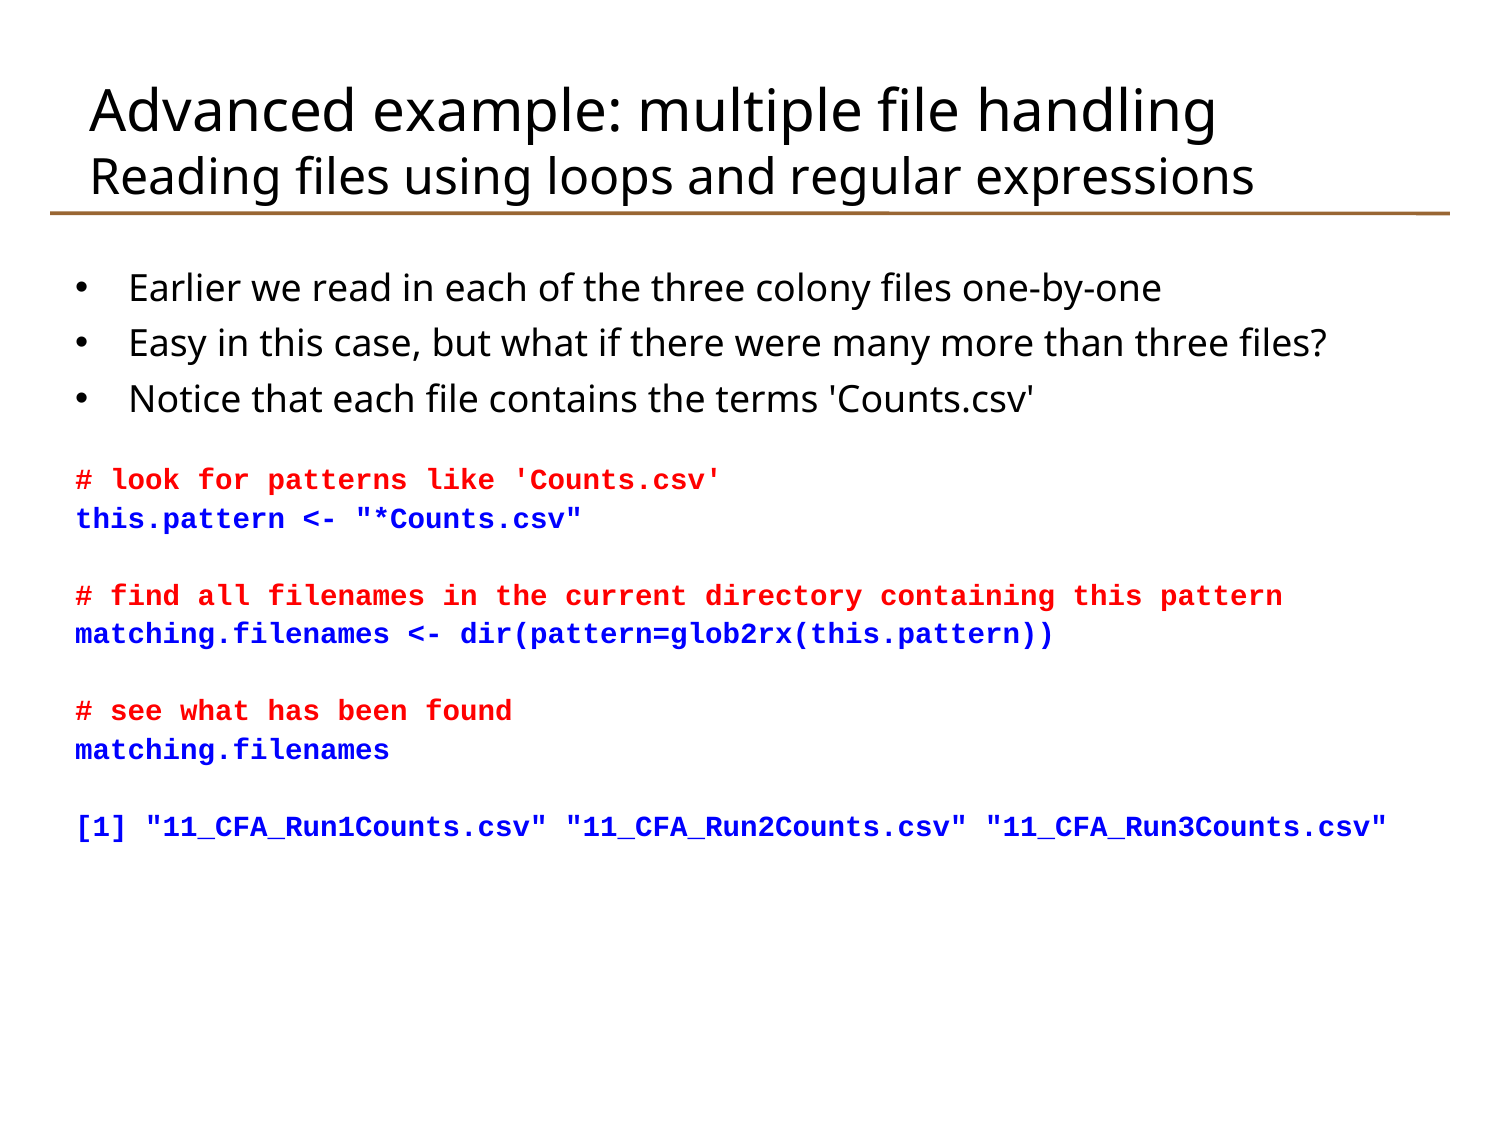

Advanced example: multiple file handling
Reading files using loops and regular expressions
Earlier we read in each of the three colony files one-by-one
Easy in this case, but what if there were many more than three files?
Notice that each file contains the terms 'Counts.csv'
# look for patterns like 'Counts.csv'
this.pattern <- "*Counts.csv"
# find all filenames in the current directory containing this pattern
matching.filenames <- dir(pattern=glob2rx(this.pattern))
# see what has been found
matching.filenames
[1] "11_CFA_Run1Counts.csv" "11_CFA_Run2Counts.csv" "11_CFA_Run3Counts.csv"